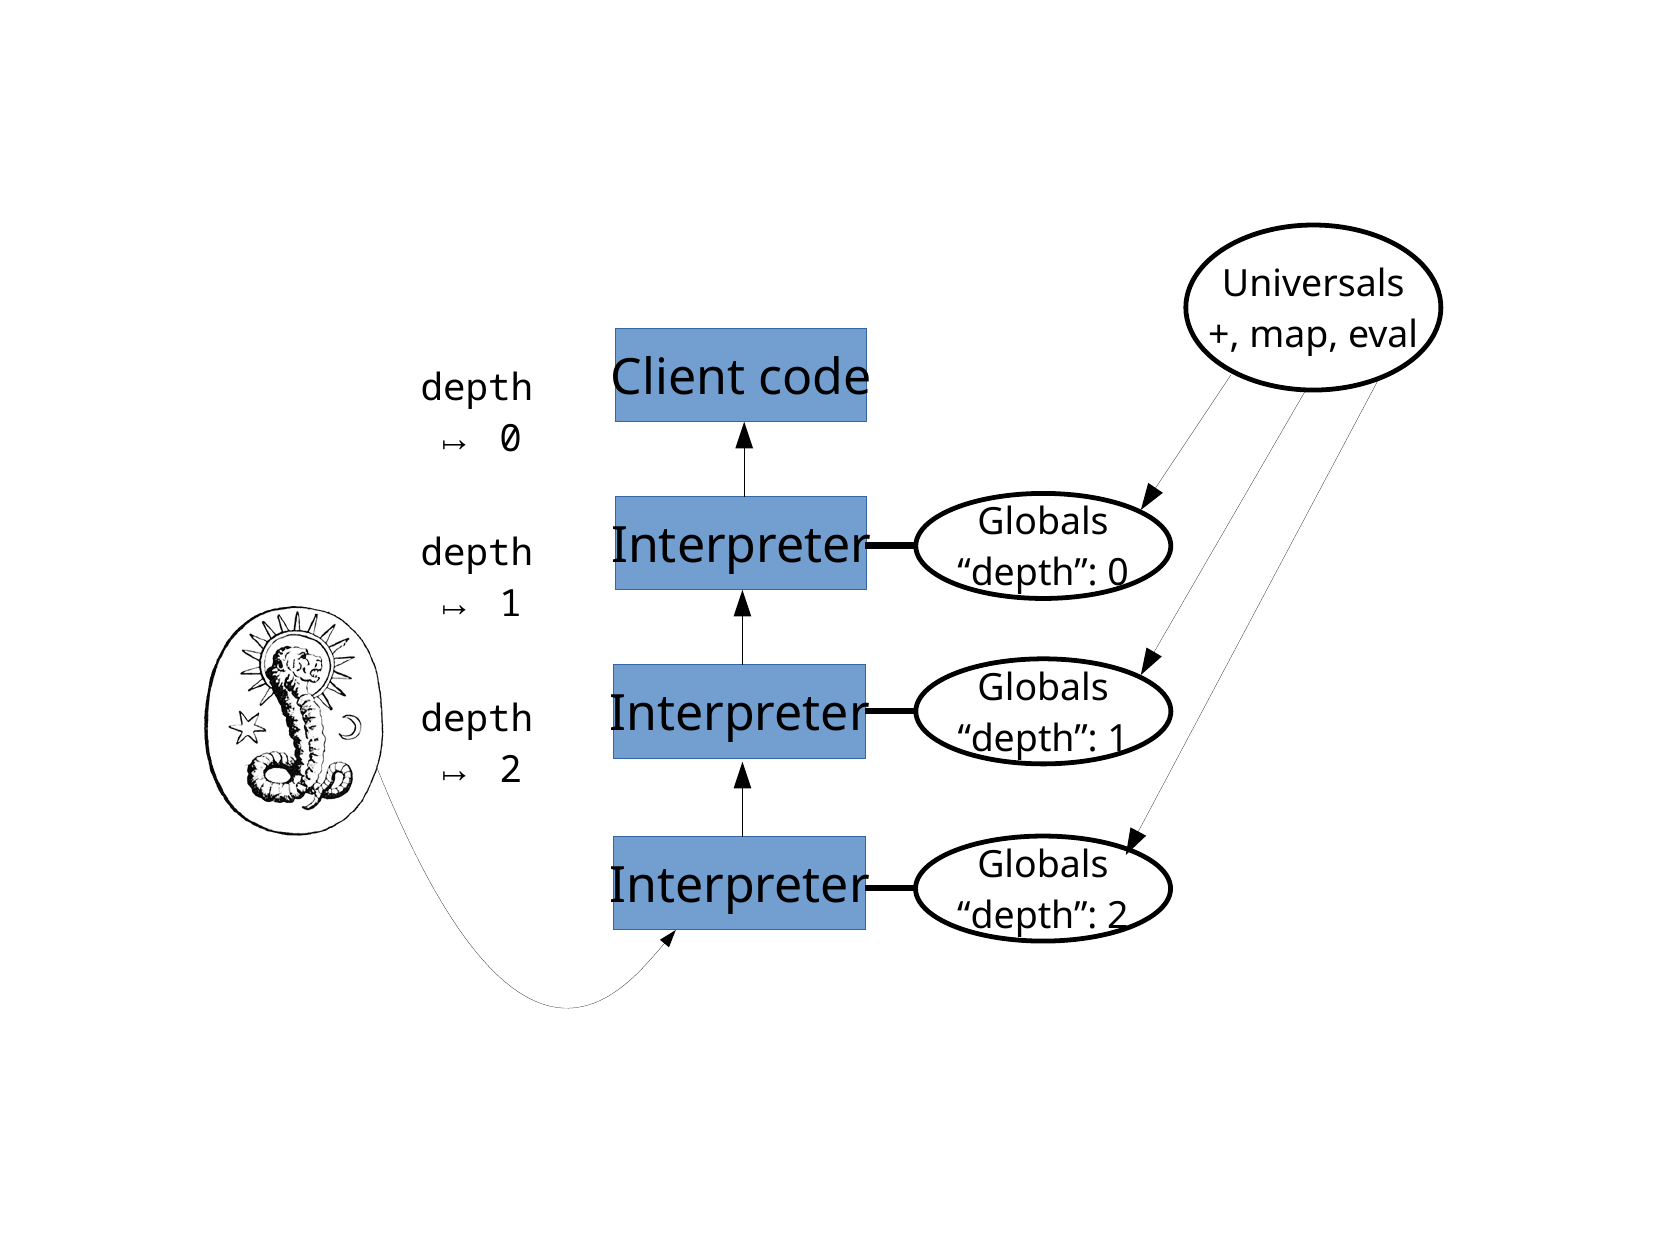

Universals
+, map, eval
Client code
depth ↦ 0
Globals
“depth”: 0
Interpreter
depth ↦ 1
Globals
“depth”: 1
Interpreter
depth ↦ 2
Globals
“depth”: 2
Interpreter